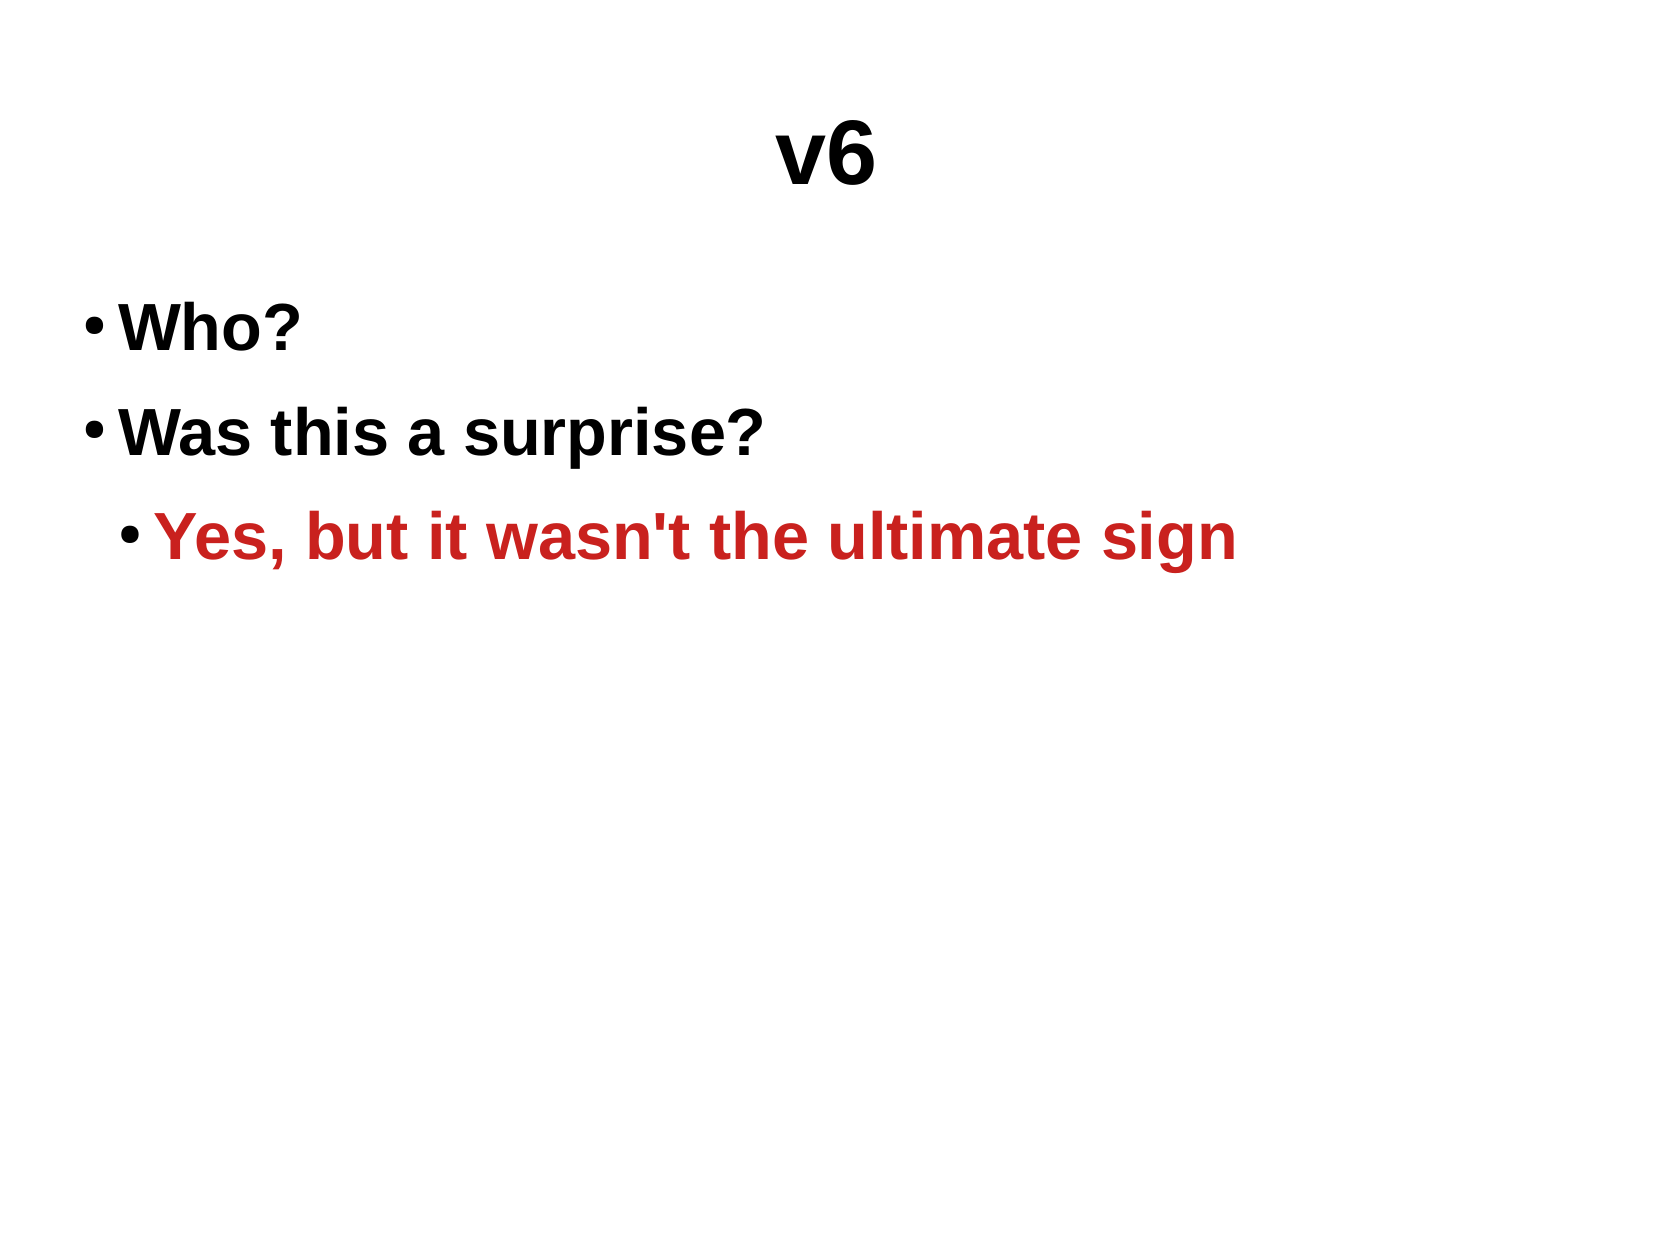

# v6
Who?
Was this a surprise?
Yes, but it wasn't the ultimate sign